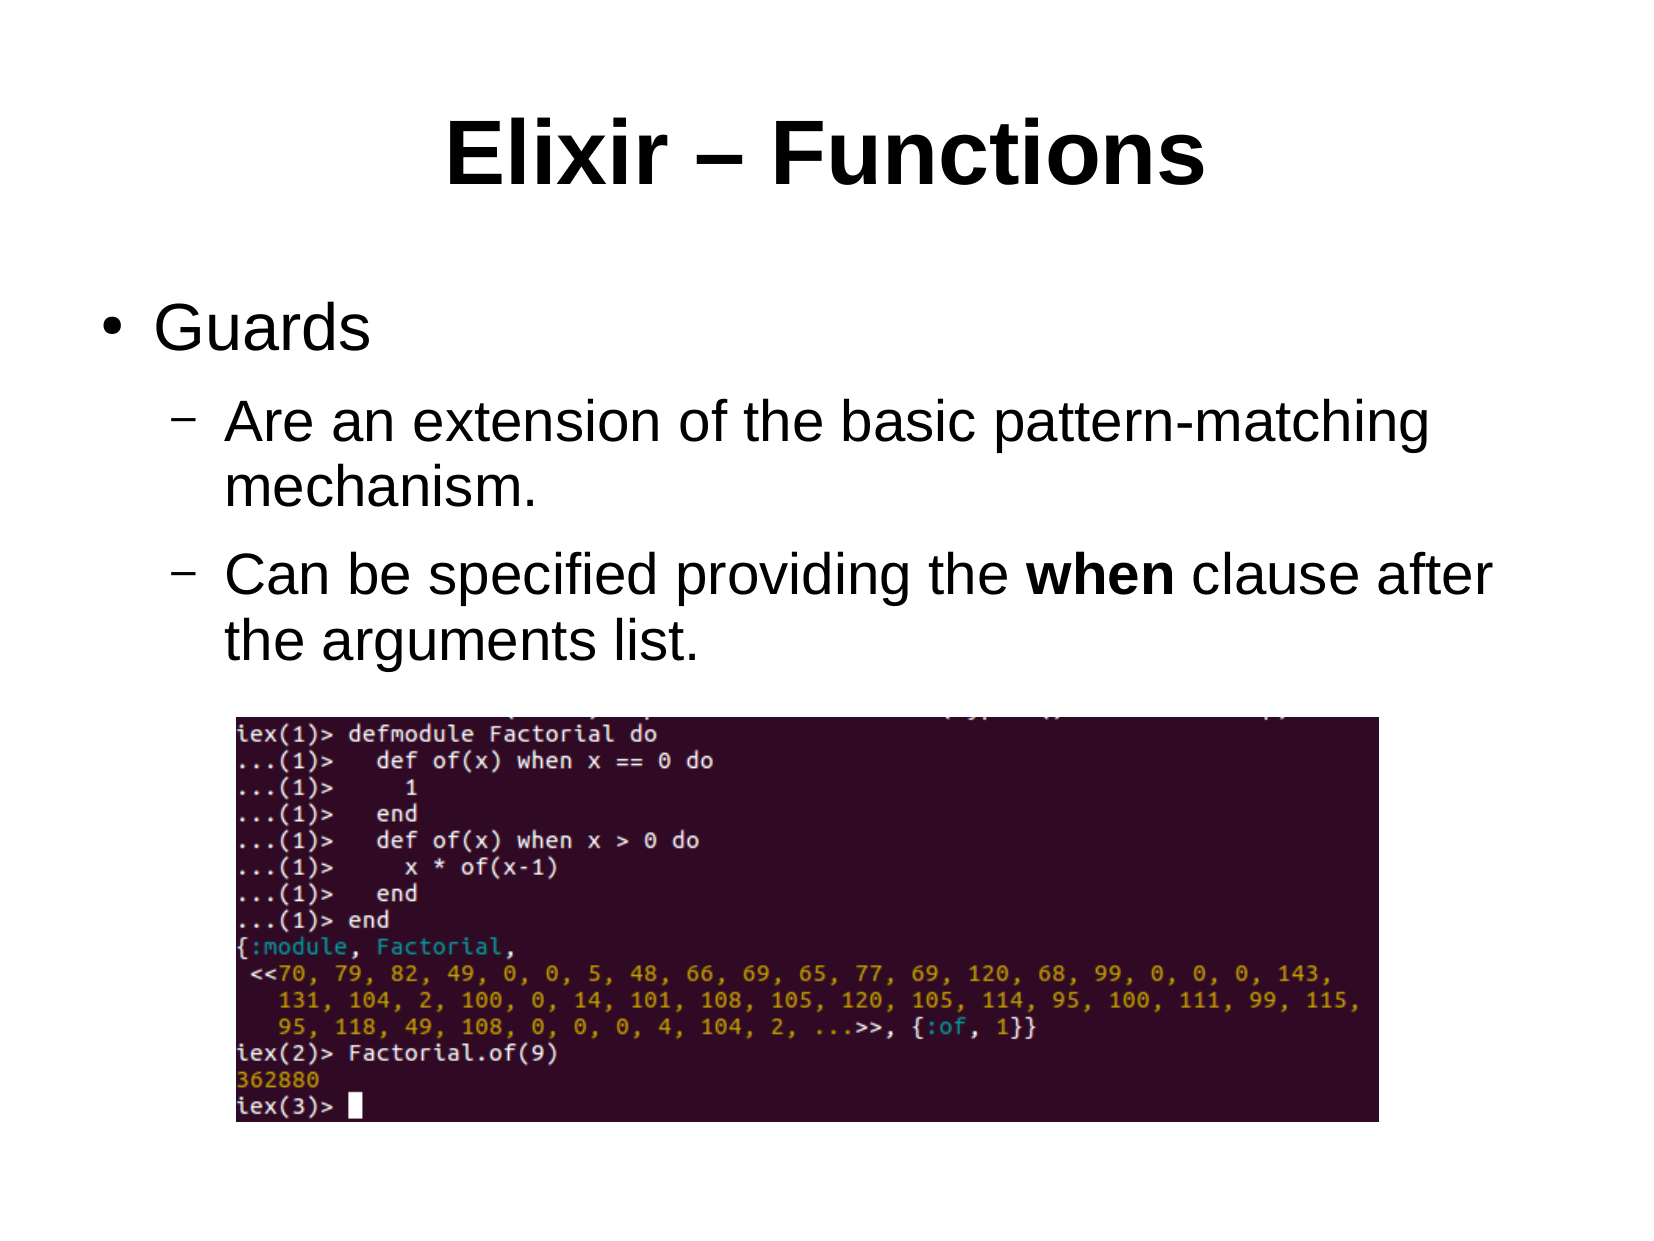

# Elixir – Functions
Guards
Are an extension of the basic pattern-matching mechanism.
Can be specified providing the when clause after the arguments list.